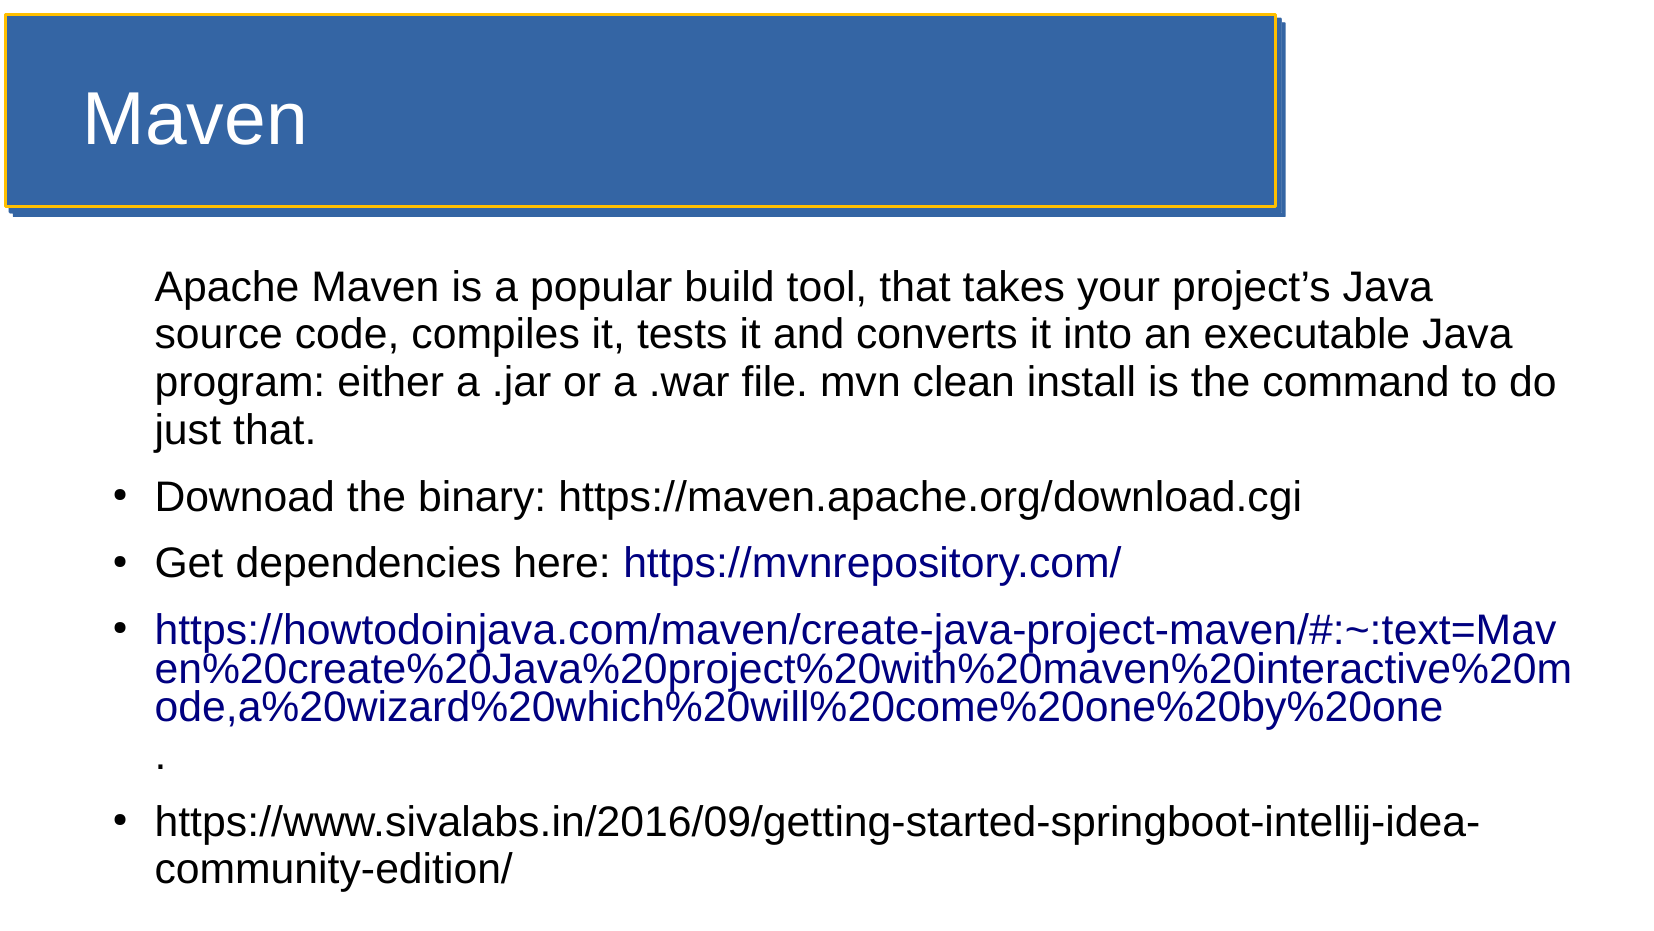

# Maven
Apache Maven is a popular build tool, that takes your project’s Java source code, compiles it, tests it and converts it into an executable Java program: either a .jar or a .war file. mvn clean install is the command to do just that.
Downoad the binary: https://maven.apache.org/download.cgi
Get dependencies here: https://mvnrepository.com/
https://howtodoinjava.com/maven/create-java-project-maven/#:~:text=Maven%20create%20Java%20project%20with%20maven%20interactive%20mode,a%20wizard%20which%20will%20come%20one%20by%20one.
https://www.sivalabs.in/2016/09/getting-started-springboot-intellij-idea-community-edition/